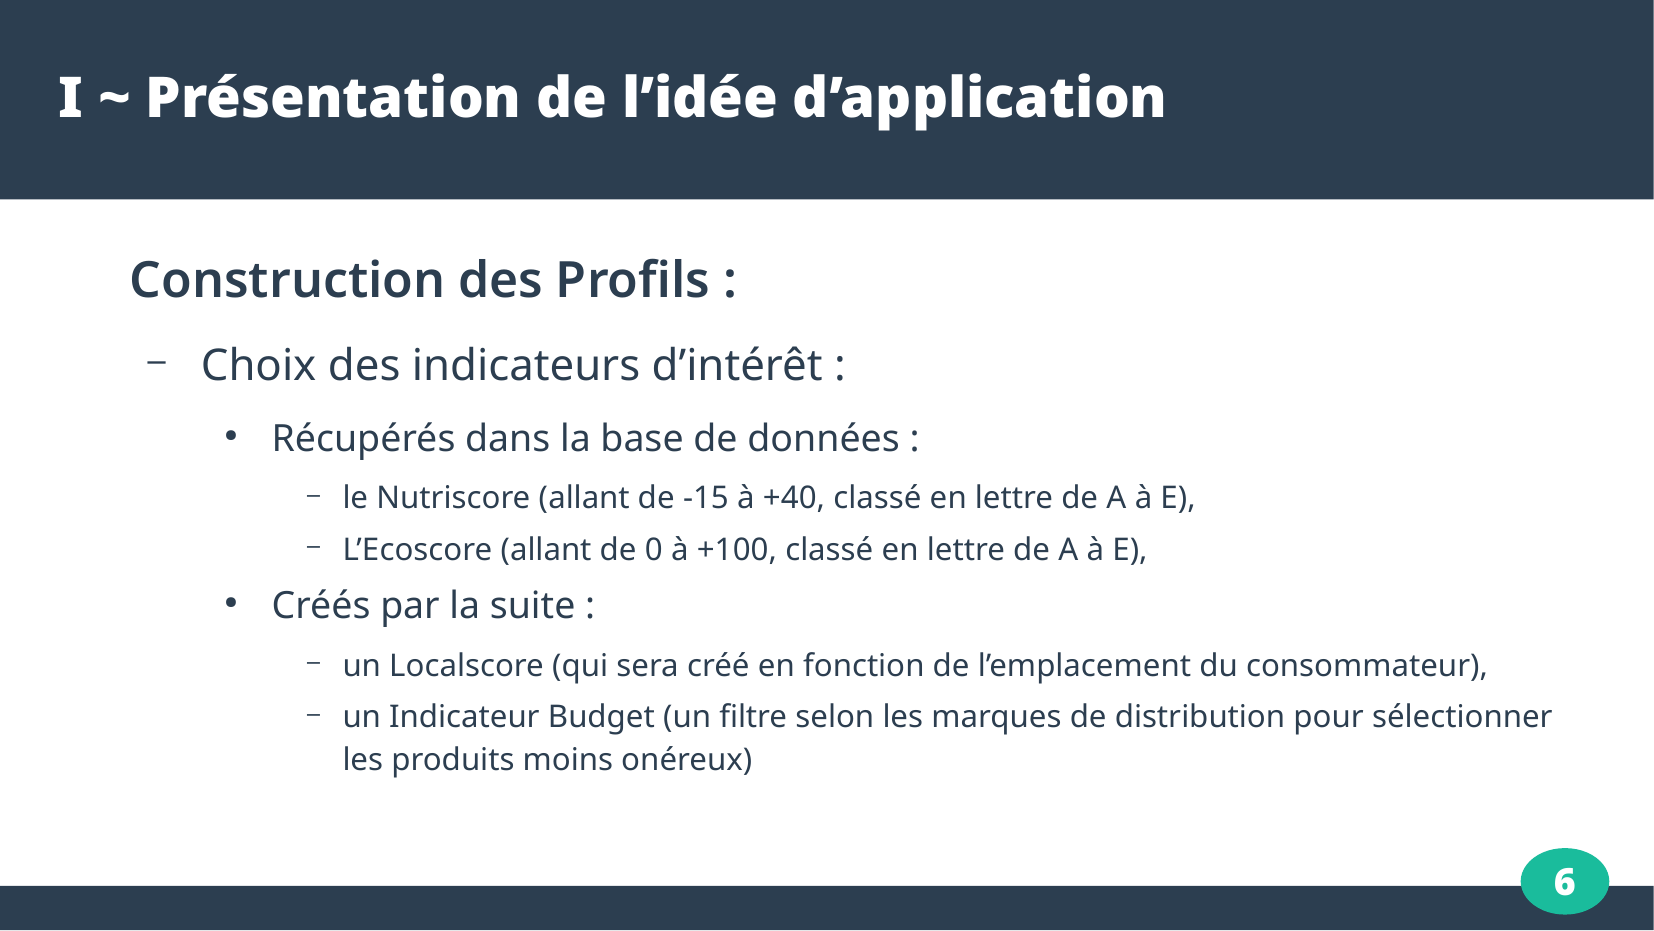

# I ~ Présentation de l’idée d’application
Construction des Profils :
Choix des indicateurs d’intérêt :
Récupérés dans la base de données :
le Nutriscore (allant de -15 à +40, classé en lettre de A à E),
L’Ecoscore (allant de 0 à +100, classé en lettre de A à E),
Créés par la suite :
un Localscore (qui sera créé en fonction de l’emplacement du consommateur),
un Indicateur Budget (un filtre selon les marques de distribution pour sélectionner les produits moins onéreux)
6